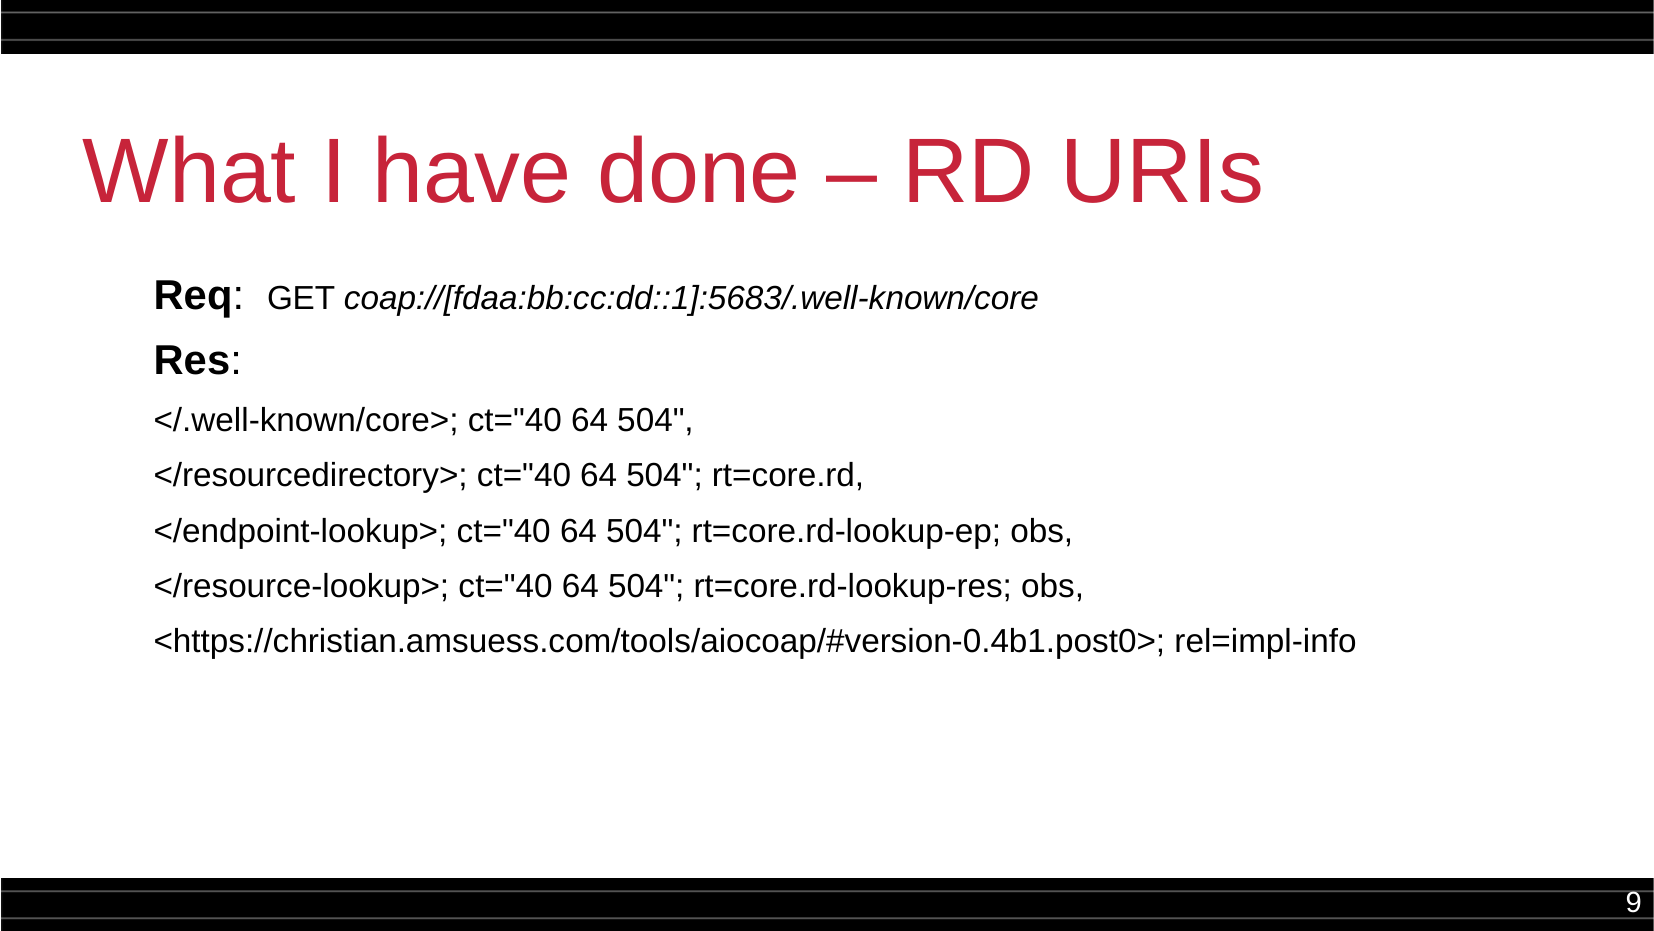

# What I have done – RD URIs
Req: GET coap://[fdaa:bb:cc:dd::1]:5683/.well-known/core
Res:
</.well-known/core>; ct="40 64 504",
</resourcedirectory>; ct="40 64 504"; rt=core.rd,
</endpoint-lookup>; ct="40 64 504"; rt=core.rd-lookup-ep; obs,
</resource-lookup>; ct="40 64 504"; rt=core.rd-lookup-res; obs,
<https://christian.amsuess.com/tools/aiocoap/#version-0.4b1.post0>; rel=impl-info